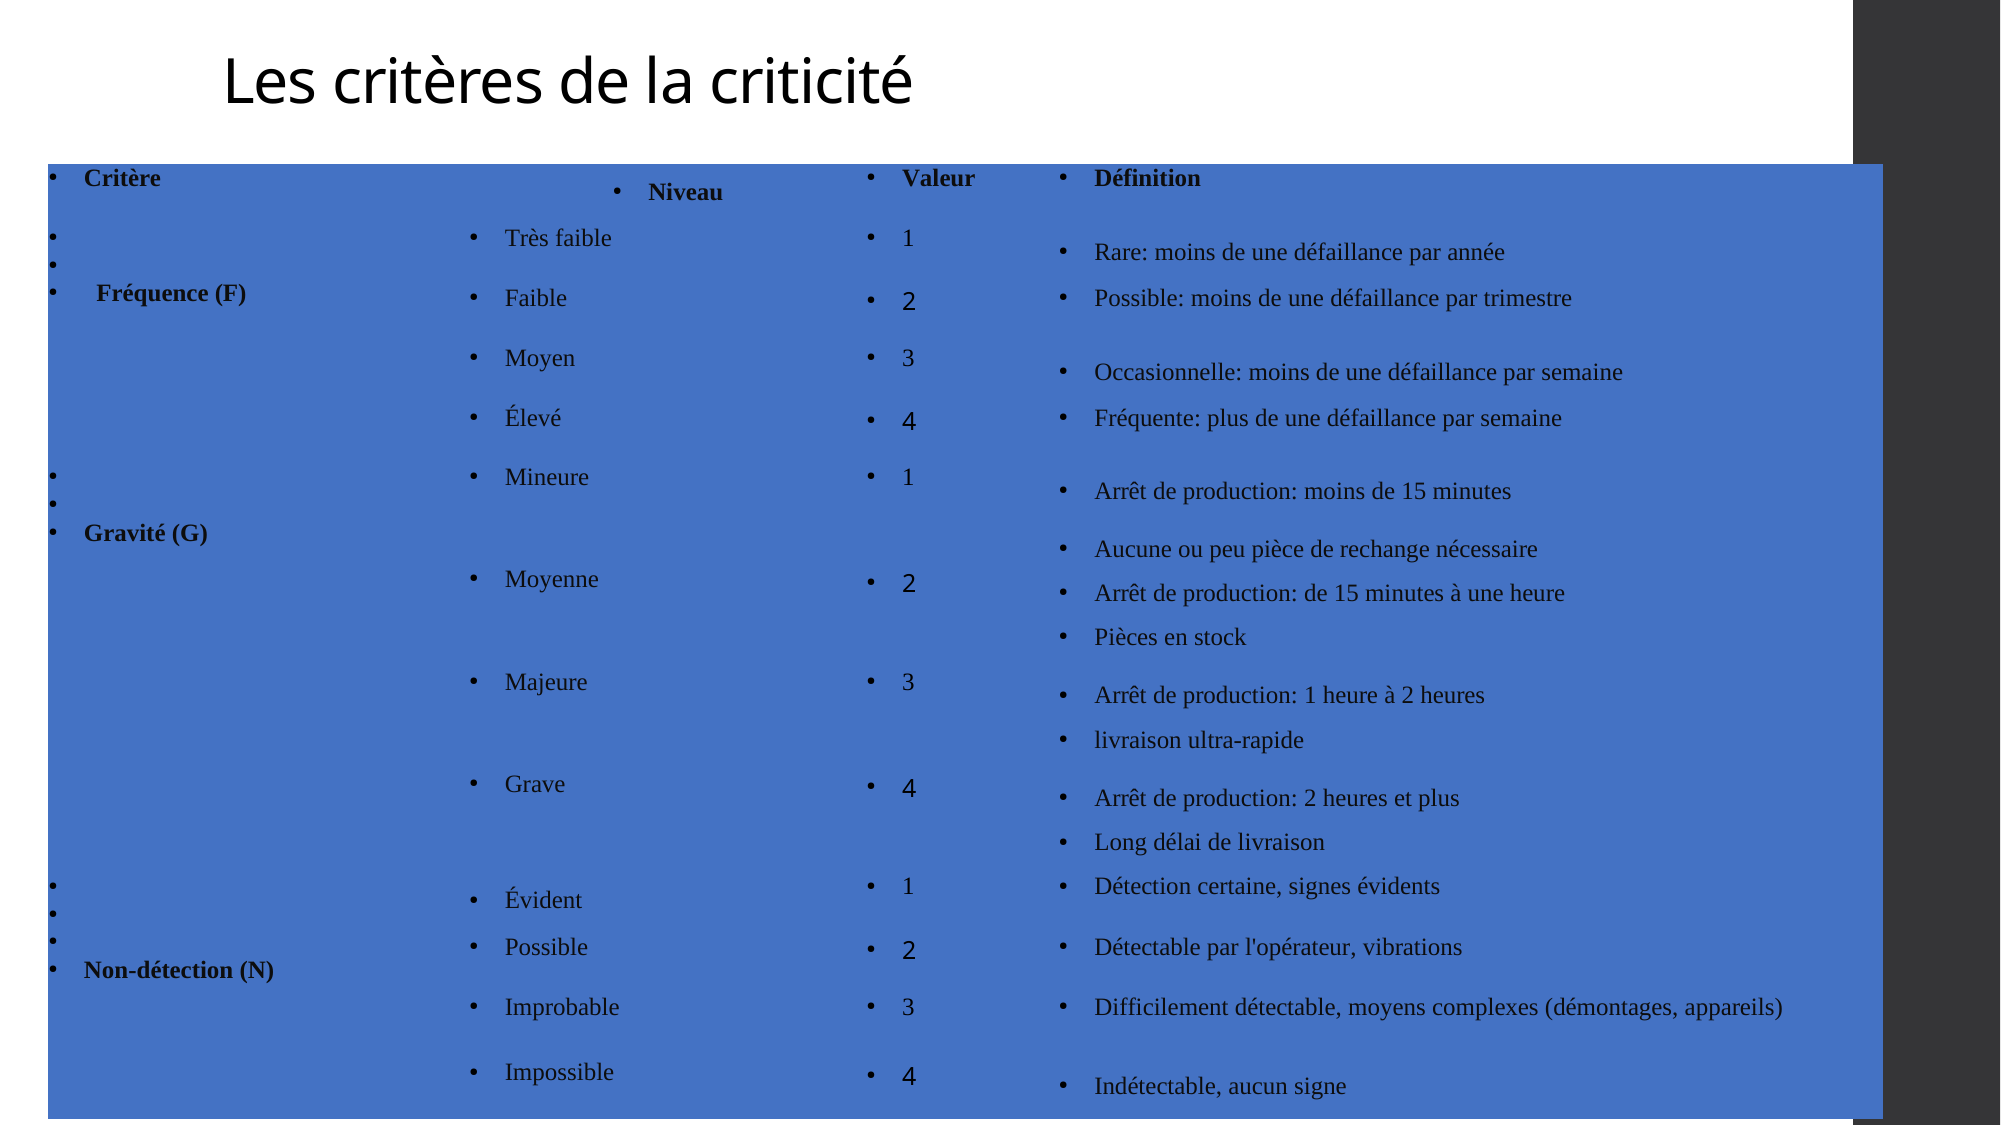

# Les critères de la criticité
| Critère | Niveau | Valeur | Définition |
| --- | --- | --- | --- |
| Fréquence (F) | Très faible | 1 | Rare: moins de une défaillance par année |
| | Faible | 2 | Possible: moins de une défaillance par trimestre |
| | Moyen | 3 | Occasionnelle: moins de une défaillance par semaine |
| | Élevé | 4 | Fréquente: plus de une défaillance par semaine |
| Gravité (G) | Mineure | 1 | Arrêt de production: moins de 15 minutes Aucune ou peu pièce de rechange nécessaire |
| | Moyenne | 2 | Arrêt de production: de 15 minutes à une heure Pièces en stock |
| | Majeure | 3 | Arrêt de production: 1 heure à 2 heures livraison ultra-rapide |
| | Grave | 4 | Arrêt de production: 2 heures et plus Long délai de livraison |
| Non-détection (N) | Évident | 1 | Détection certaine, signes évidents |
| | Possible | 2 | Détectable par l'opérateur, vibrations |
| | Improbable | 3 | Difficilement détectable, moyens complexes (démontages, appareils) |
| | Impossible | 4 | Indétectable, aucun signe |